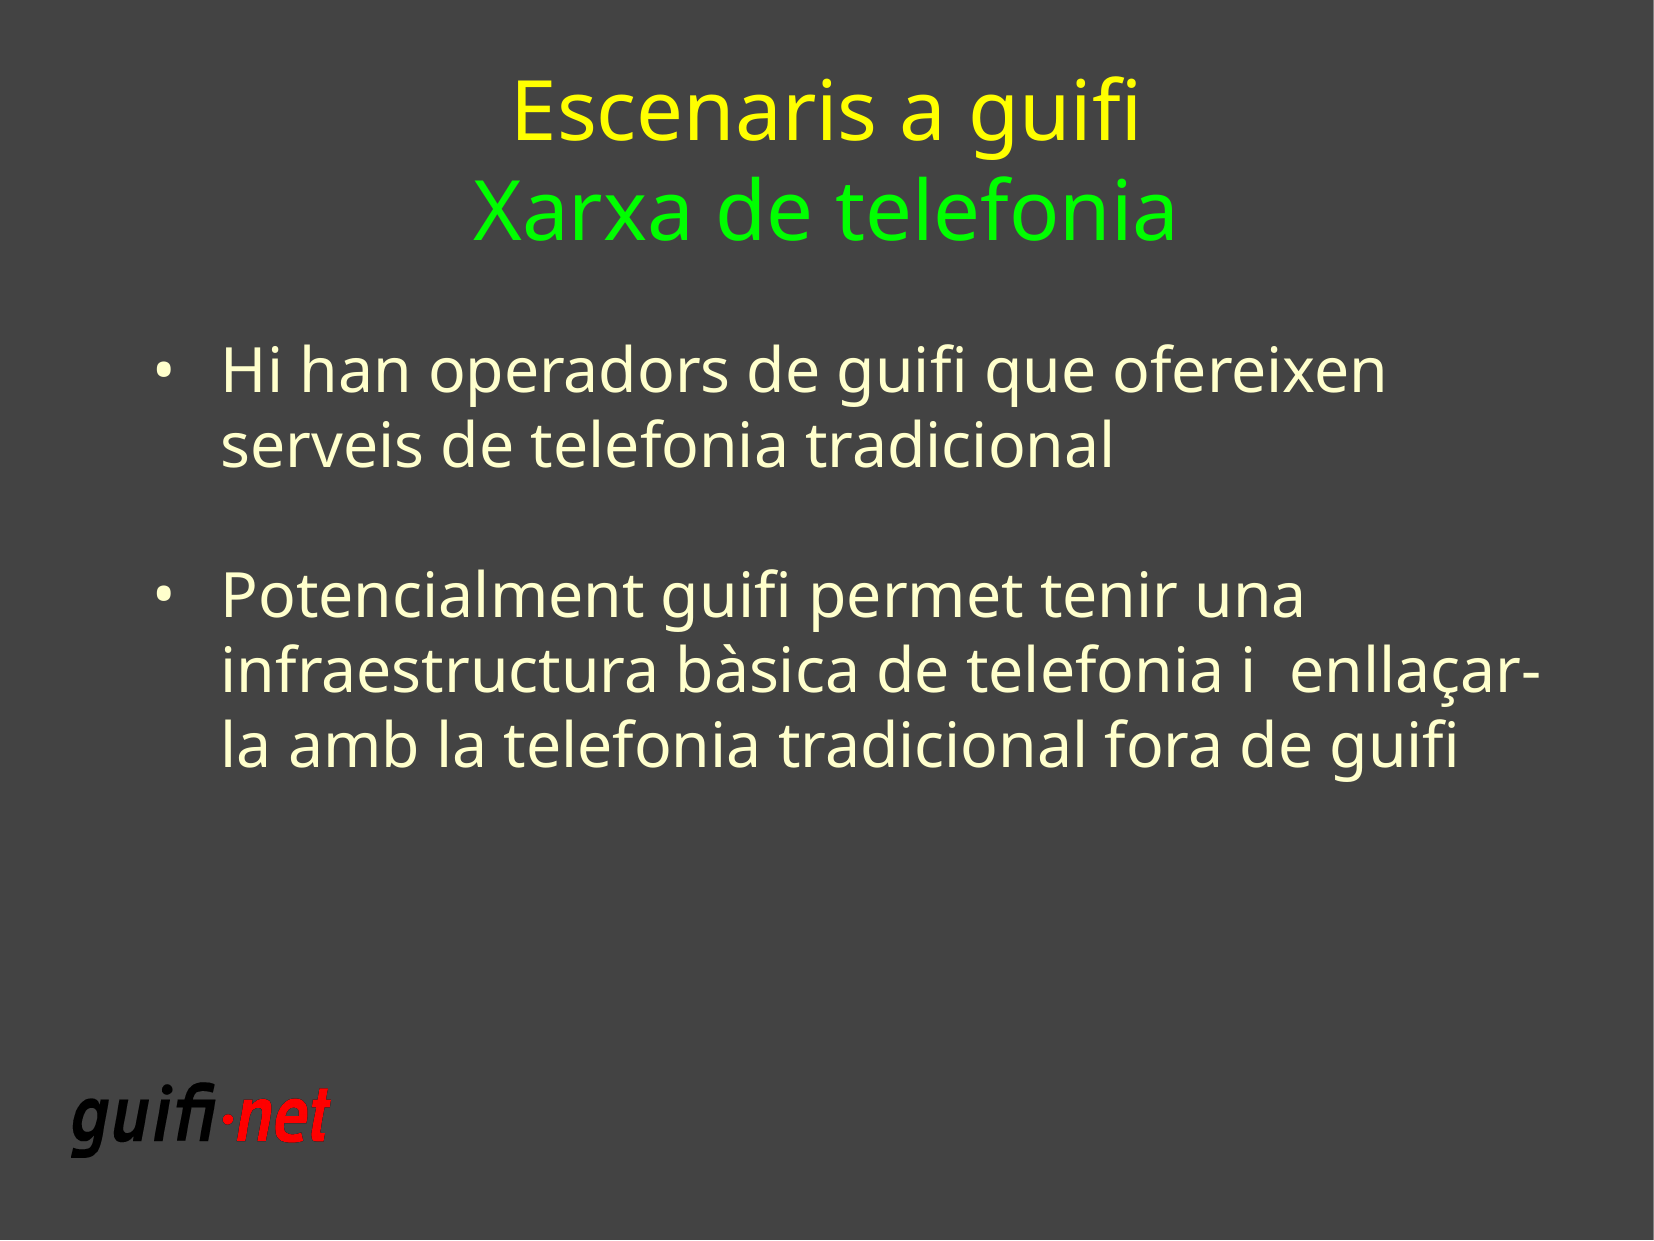

# Escenaris a guifi Xarxa de telefonia
Hi han operadors de guifi que ofereixen serveis de telefonia tradicional
Potencialment guifi permet tenir una infraestructura bàsica de telefonia i enllaçar-la amb la telefonia tradicional fora de guifi